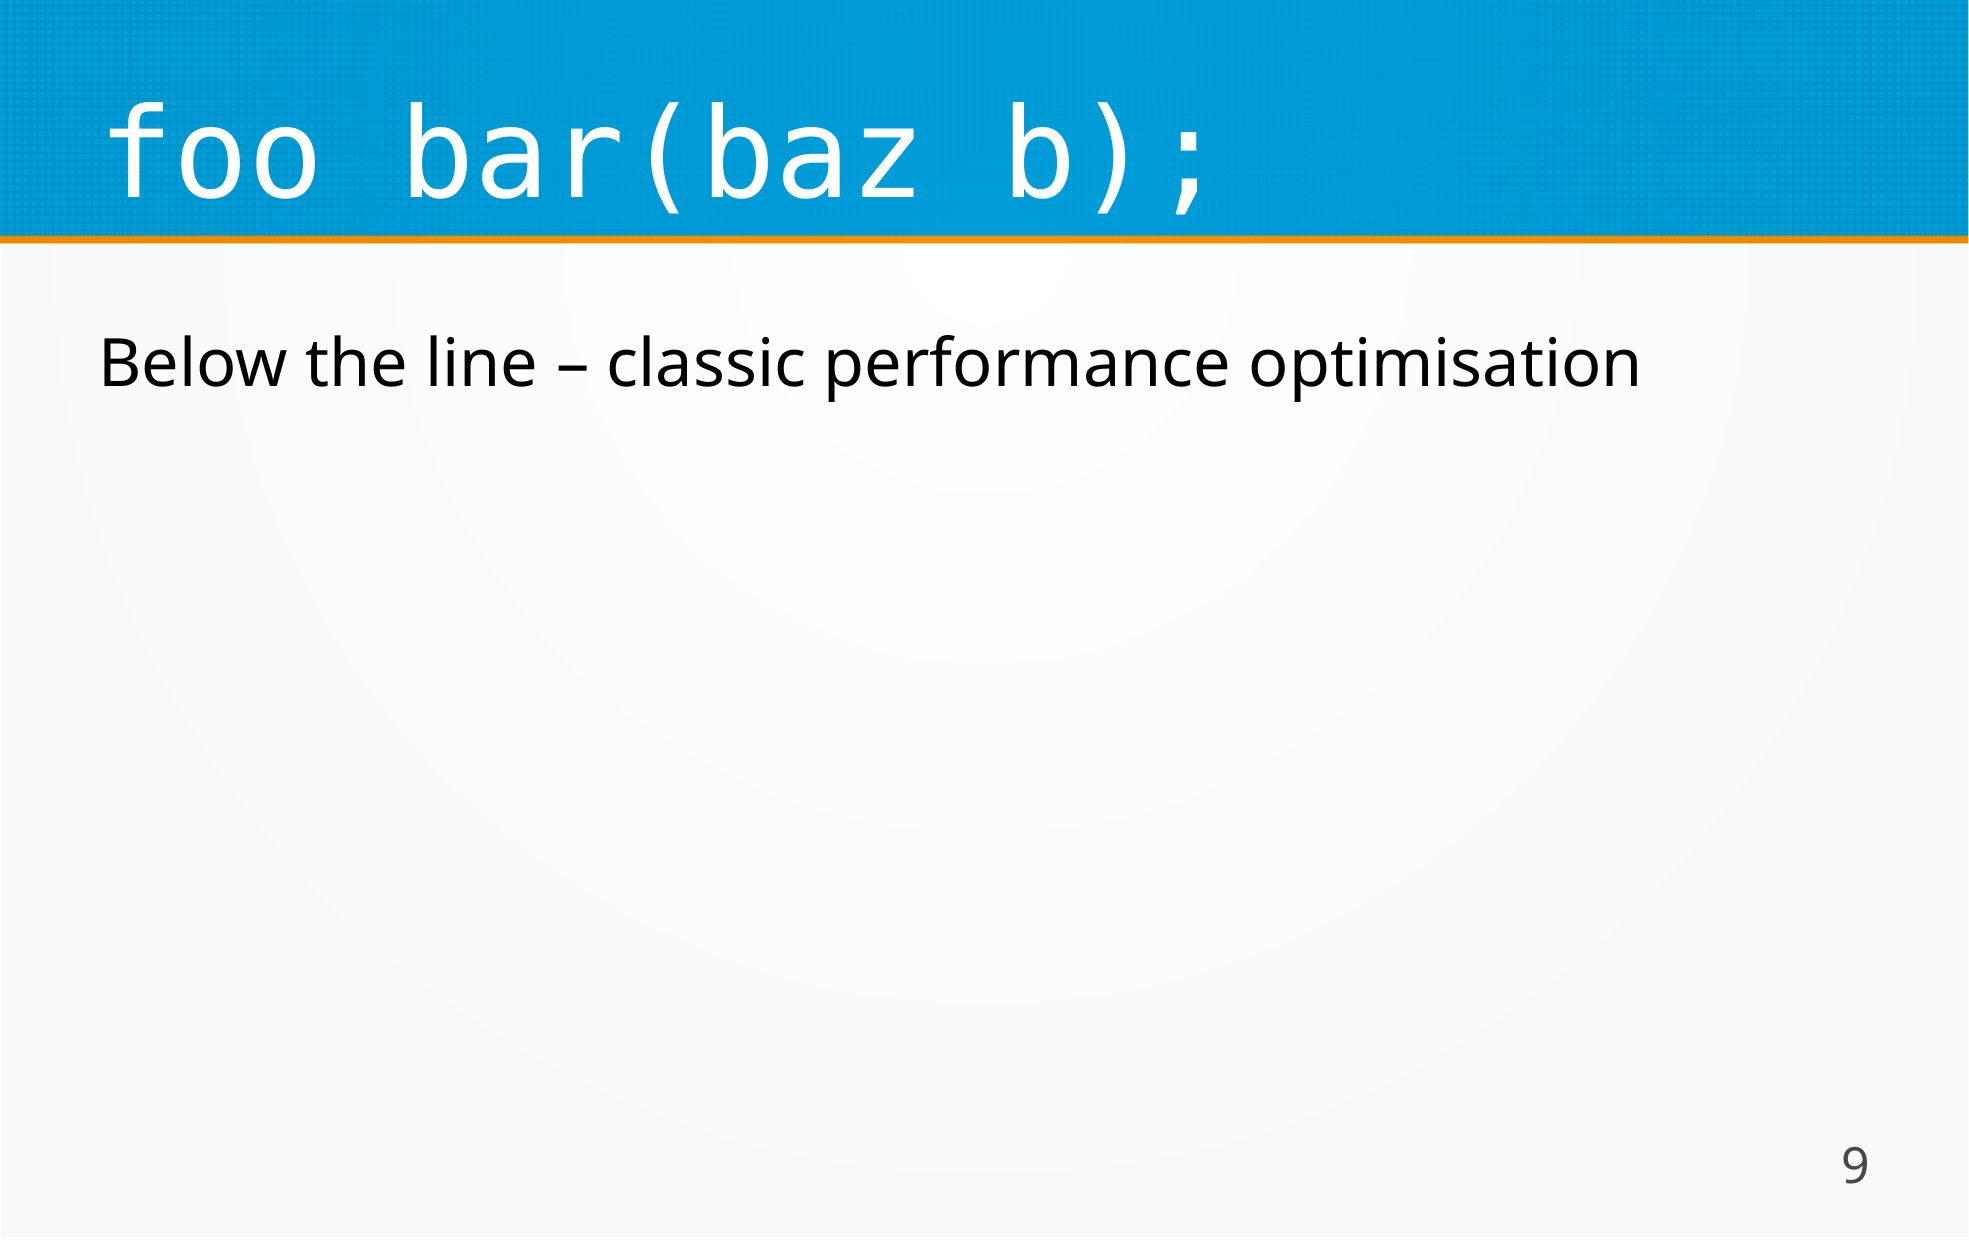

# foo bar(baz b);
Below the line – classic performance optimisation
9